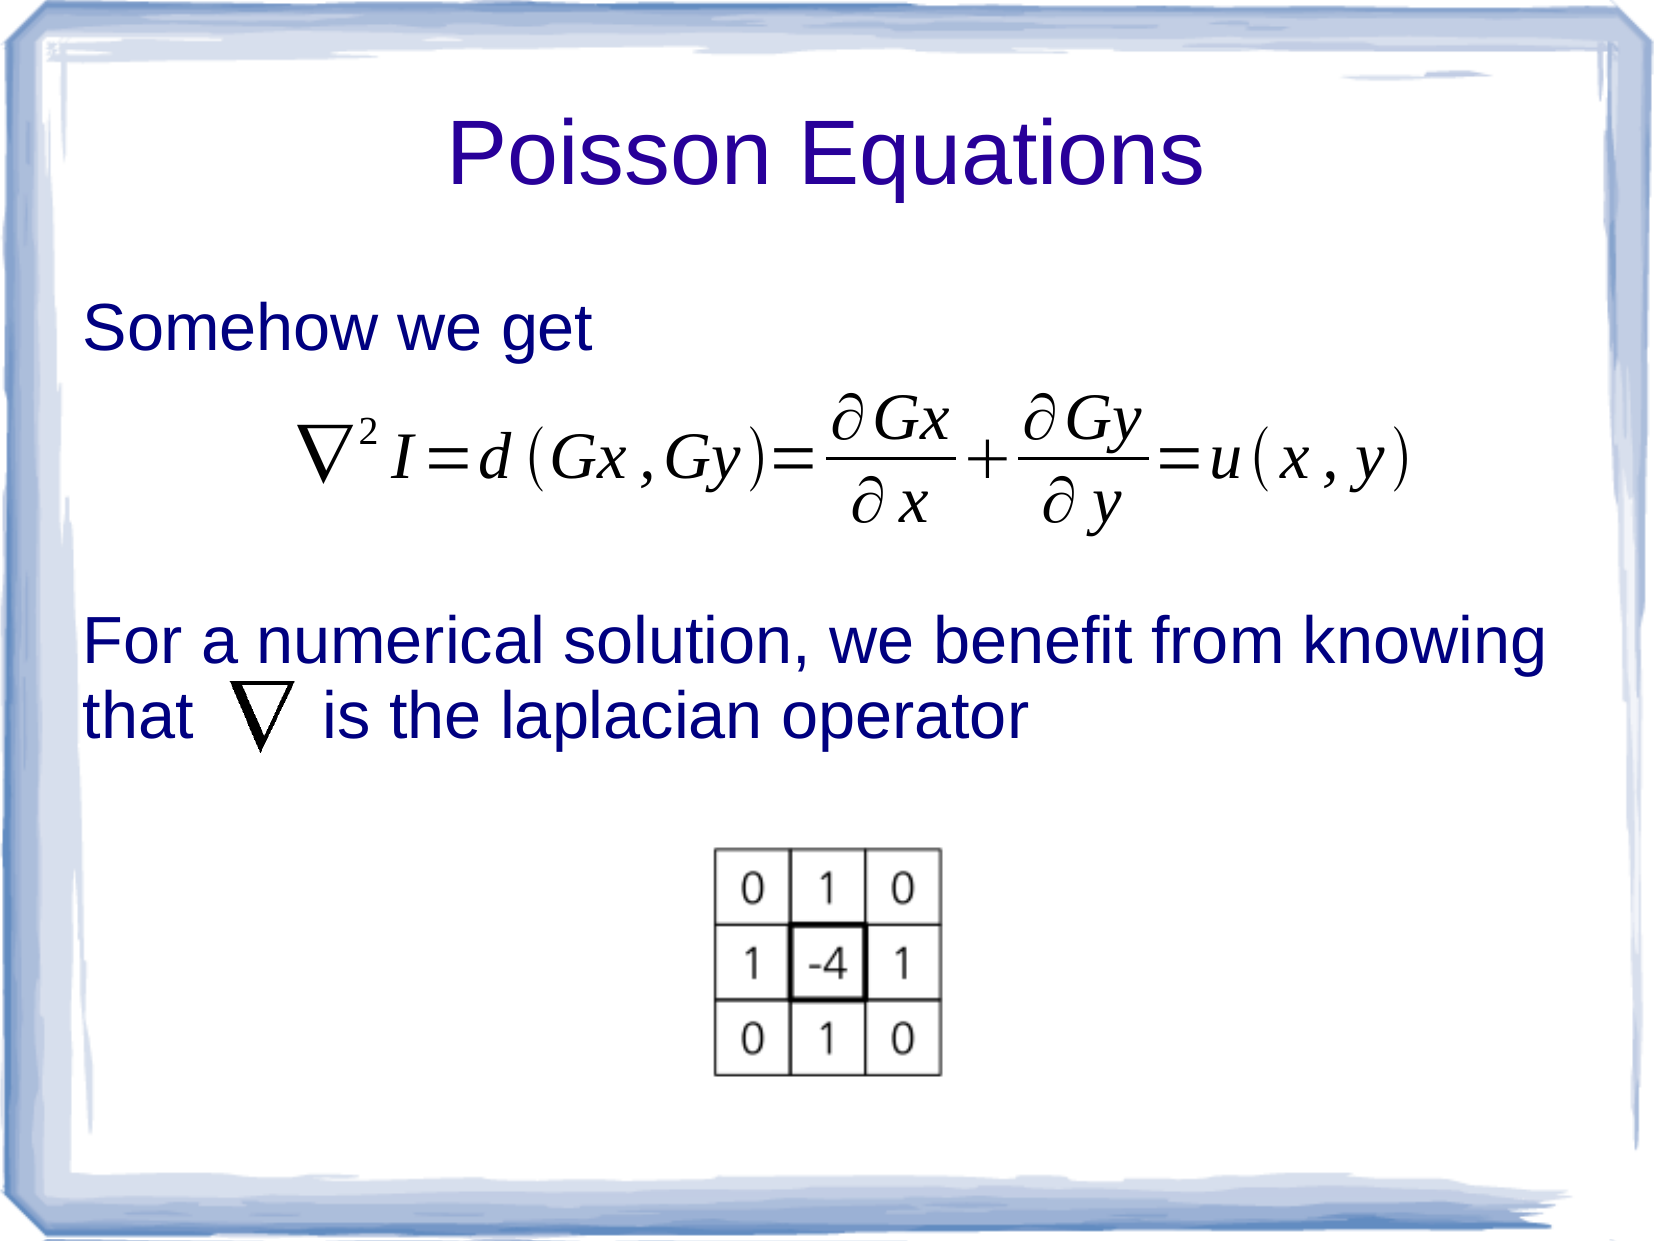

# Poisson Equations
Somehow we get
For a numerical solution, we benefit from knowing that is the laplacian operator